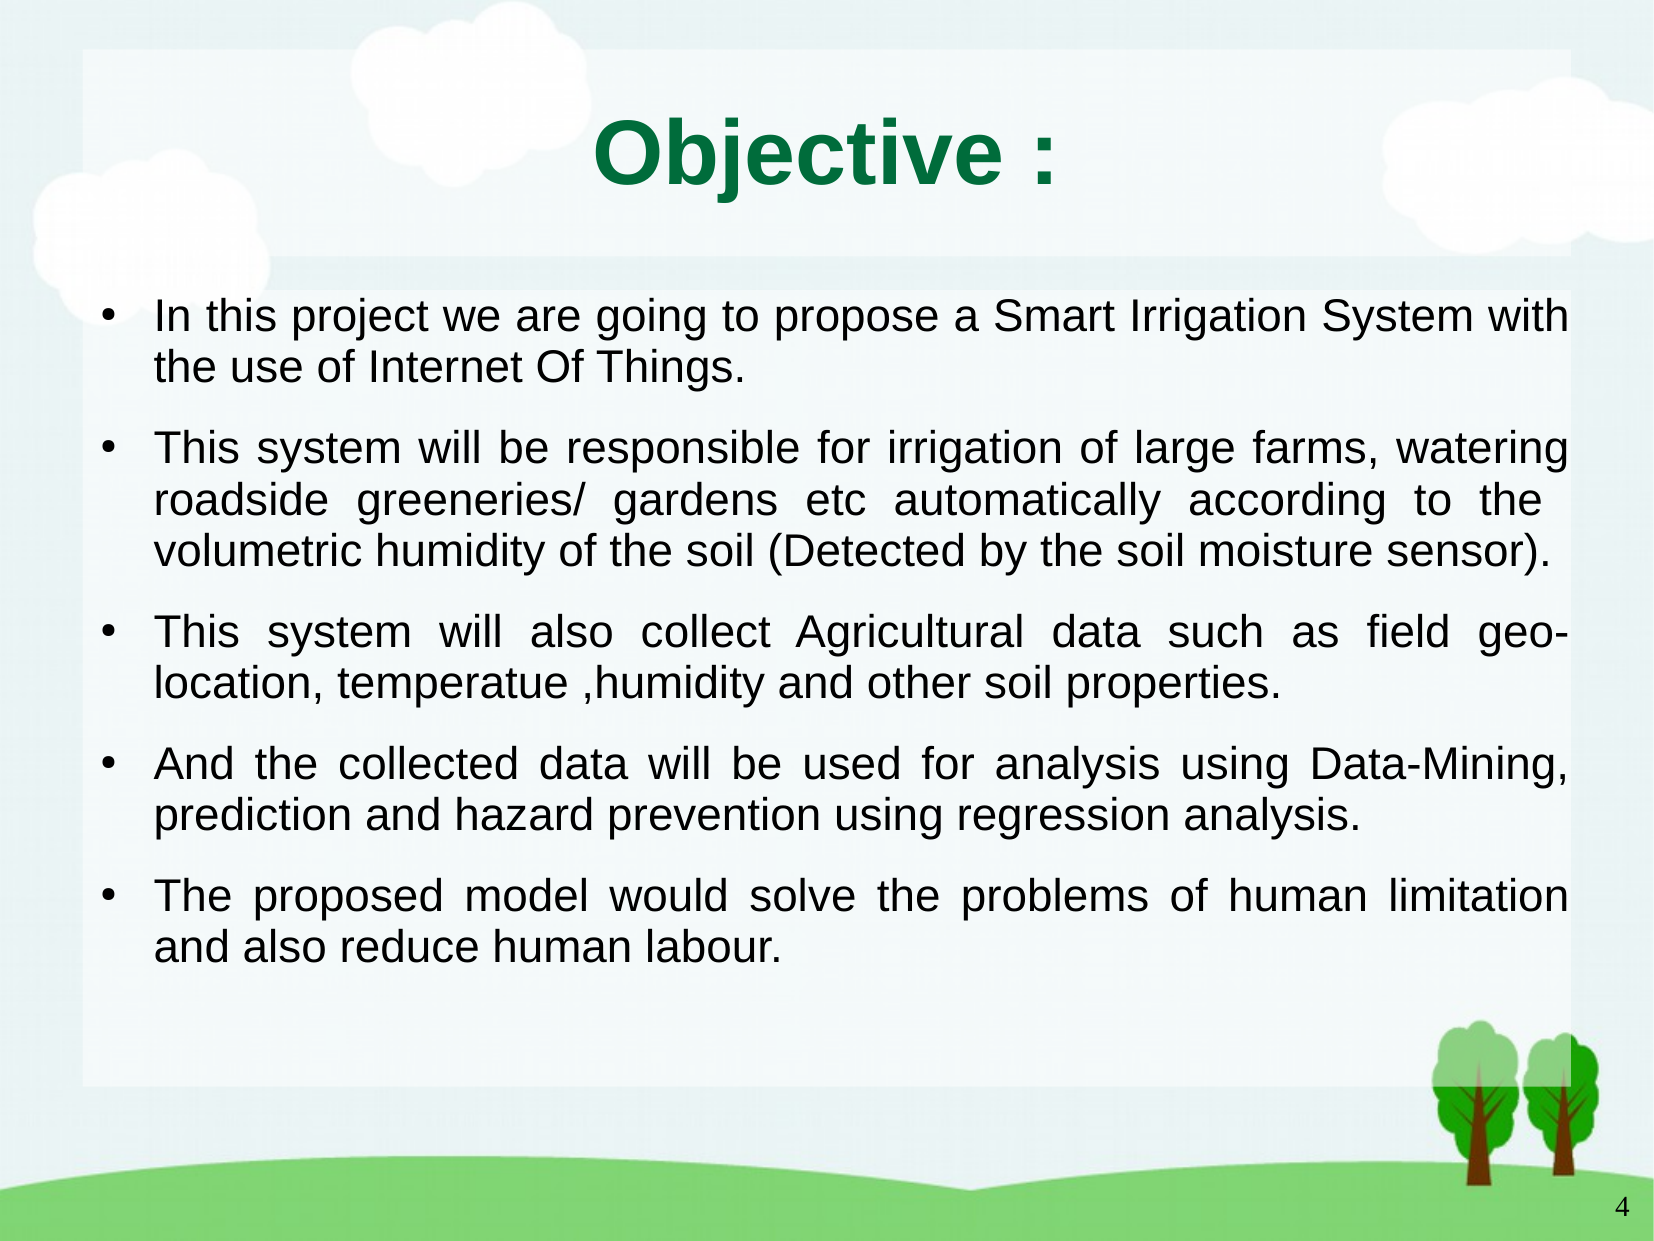

# Objective :
In this project we are going to propose a Smart Irrigation System with the use of Internet Of Things.
This system will be responsible for irrigation of large farms, watering roadside greeneries/ gardens etc automatically according to the volumetric humidity of the soil (Detected by the soil moisture sensor).
This system will also collect Agricultural data such as field geo-location, temperatue ,humidity and other soil properties.
And the collected data will be used for analysis using Data-Mining, prediction and hazard prevention using regression analysis.
The proposed model would solve the problems of human limitation and also reduce human labour.
4